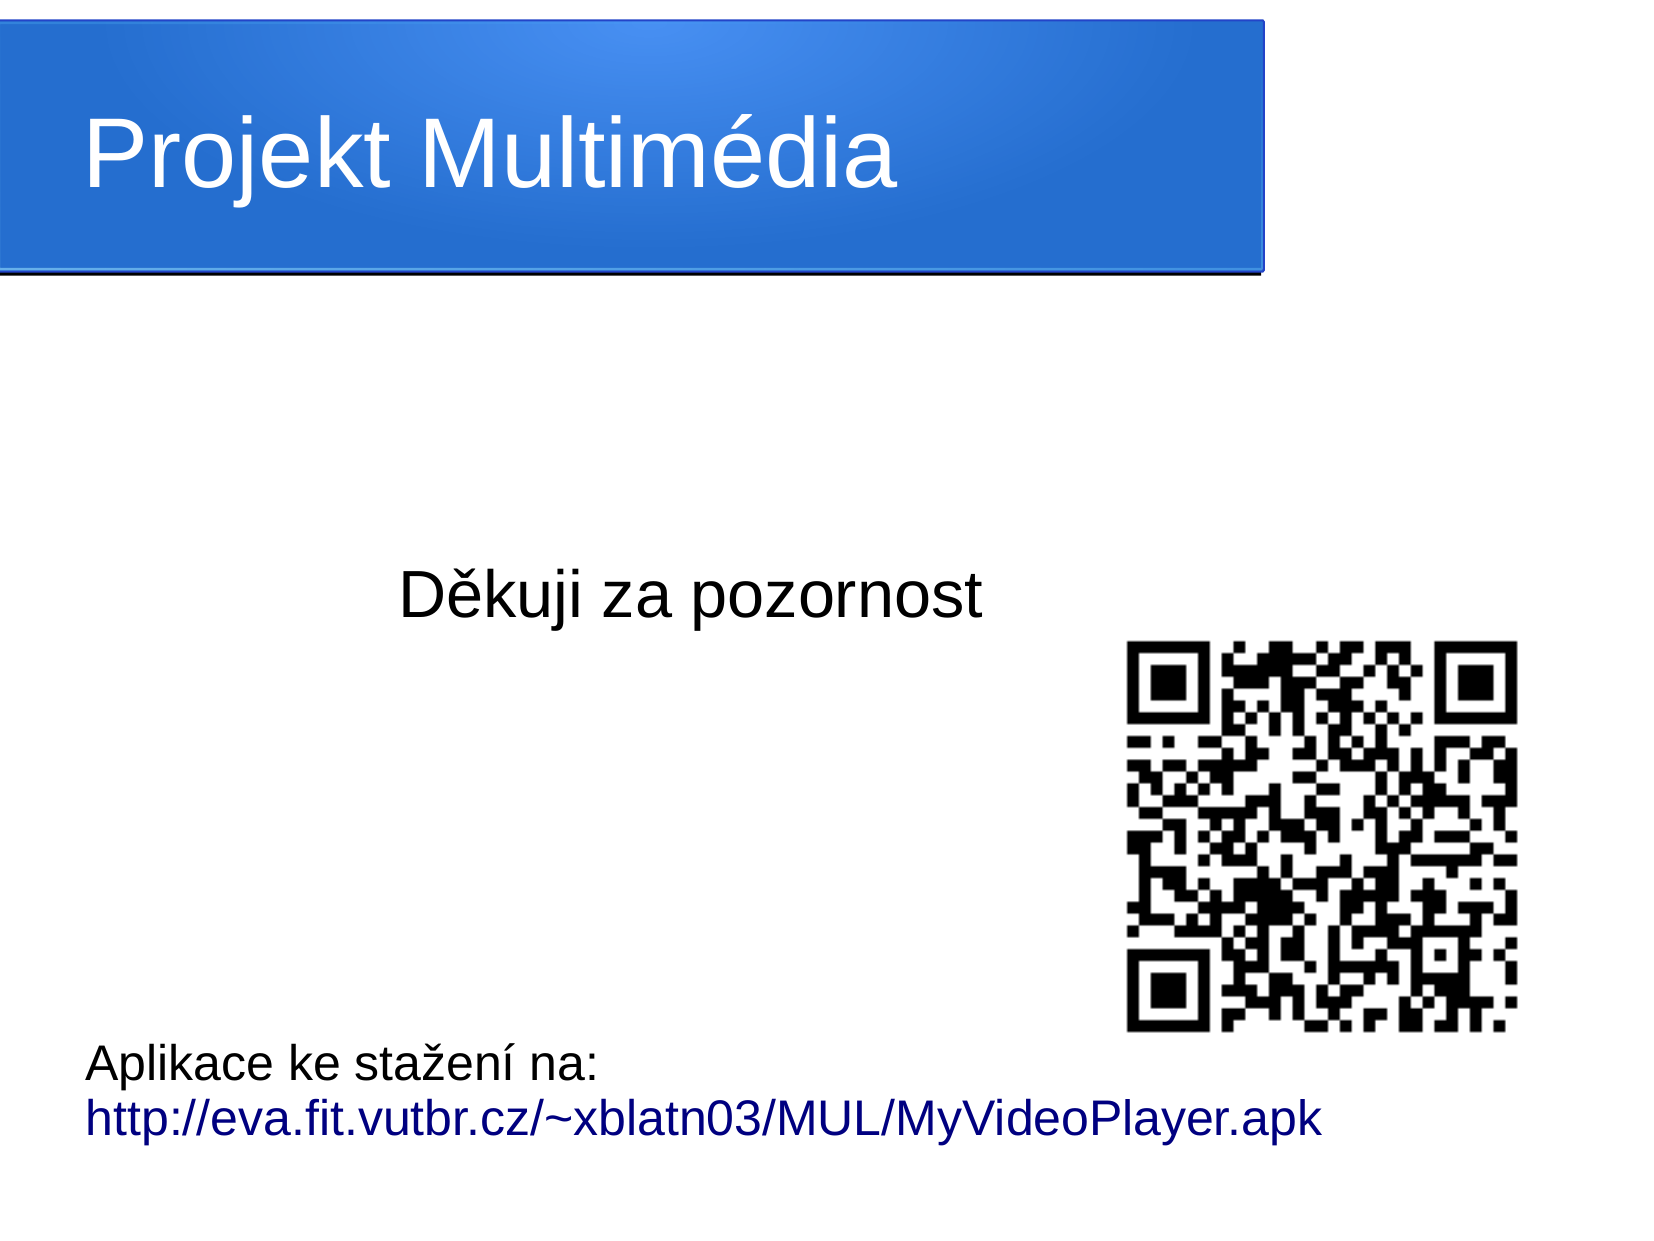

# Projekt Multimédia
Děkuji za pozornost
Aplikace ke stažení na: http://eva.fit.vutbr.cz/~xblatn03/MUL/MyVideoPlayer.apk